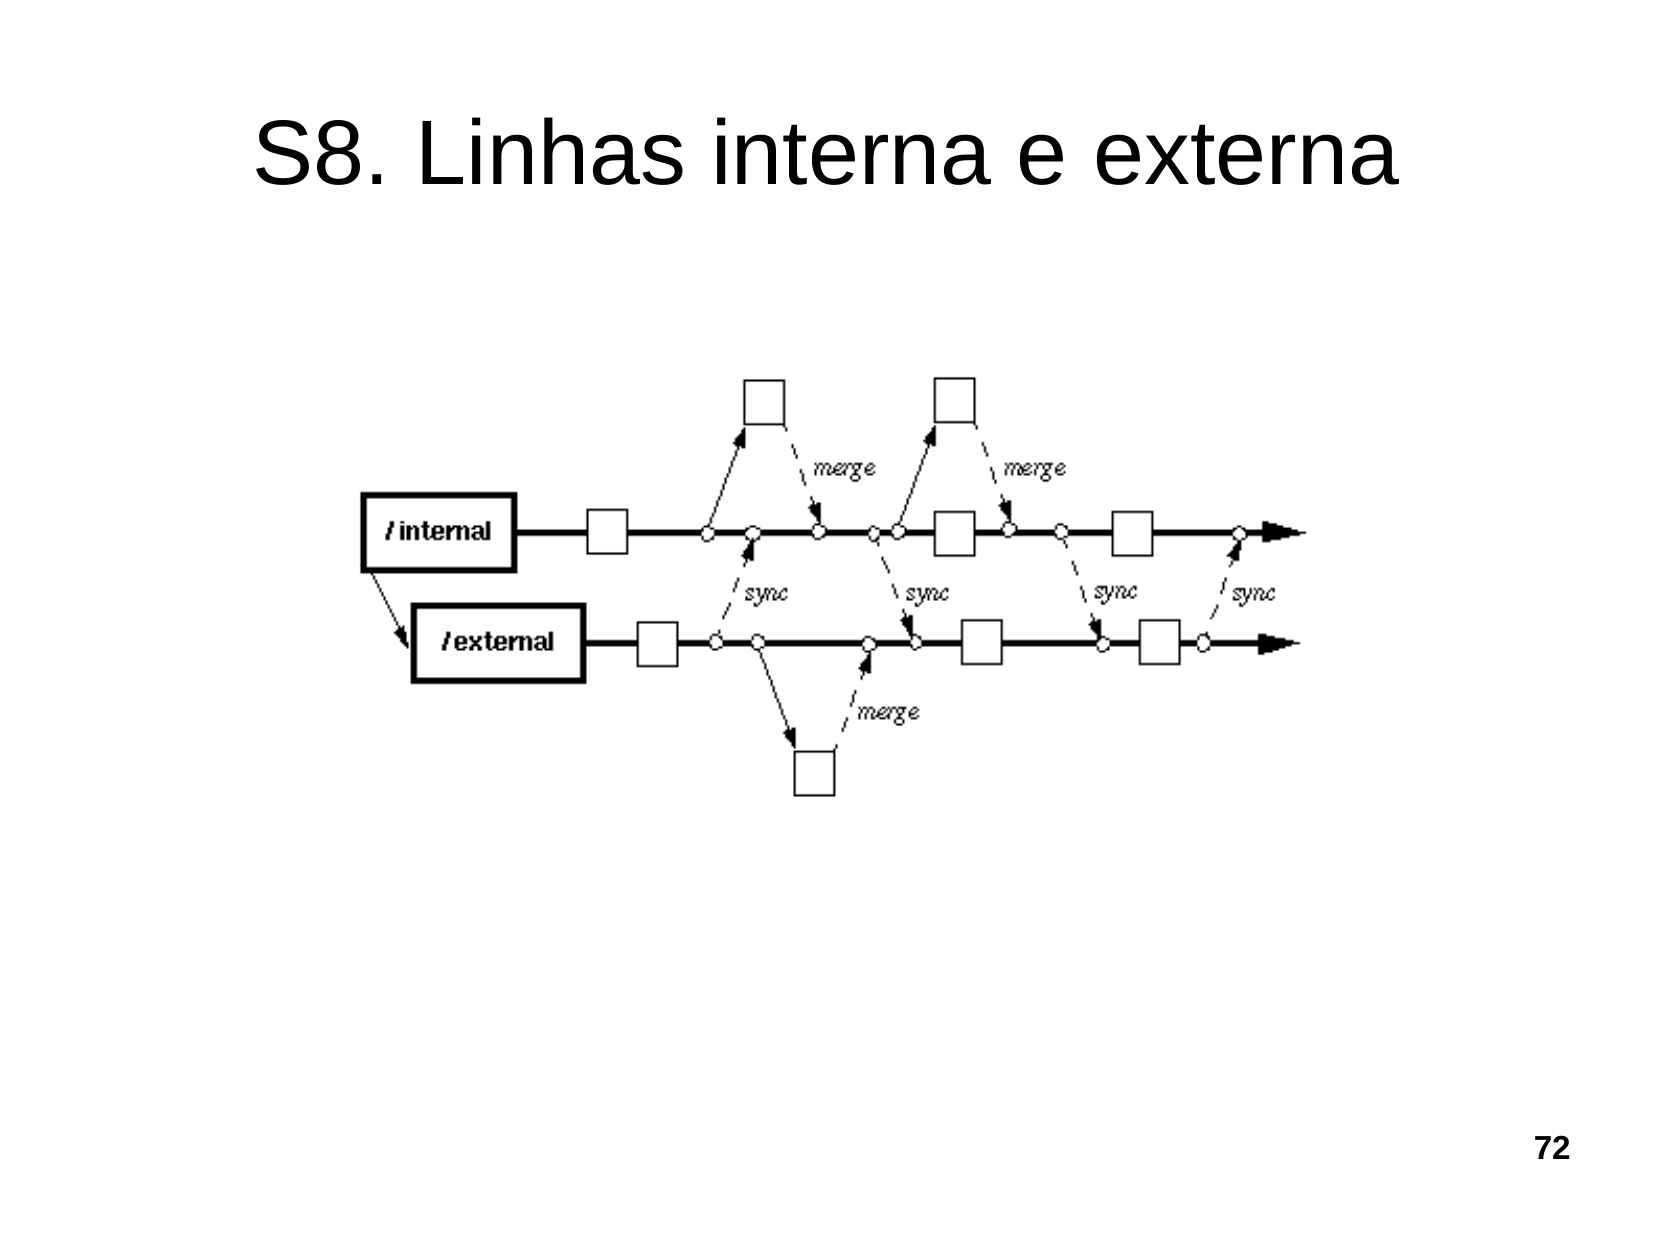

# S8. Linhas interna e externa
72